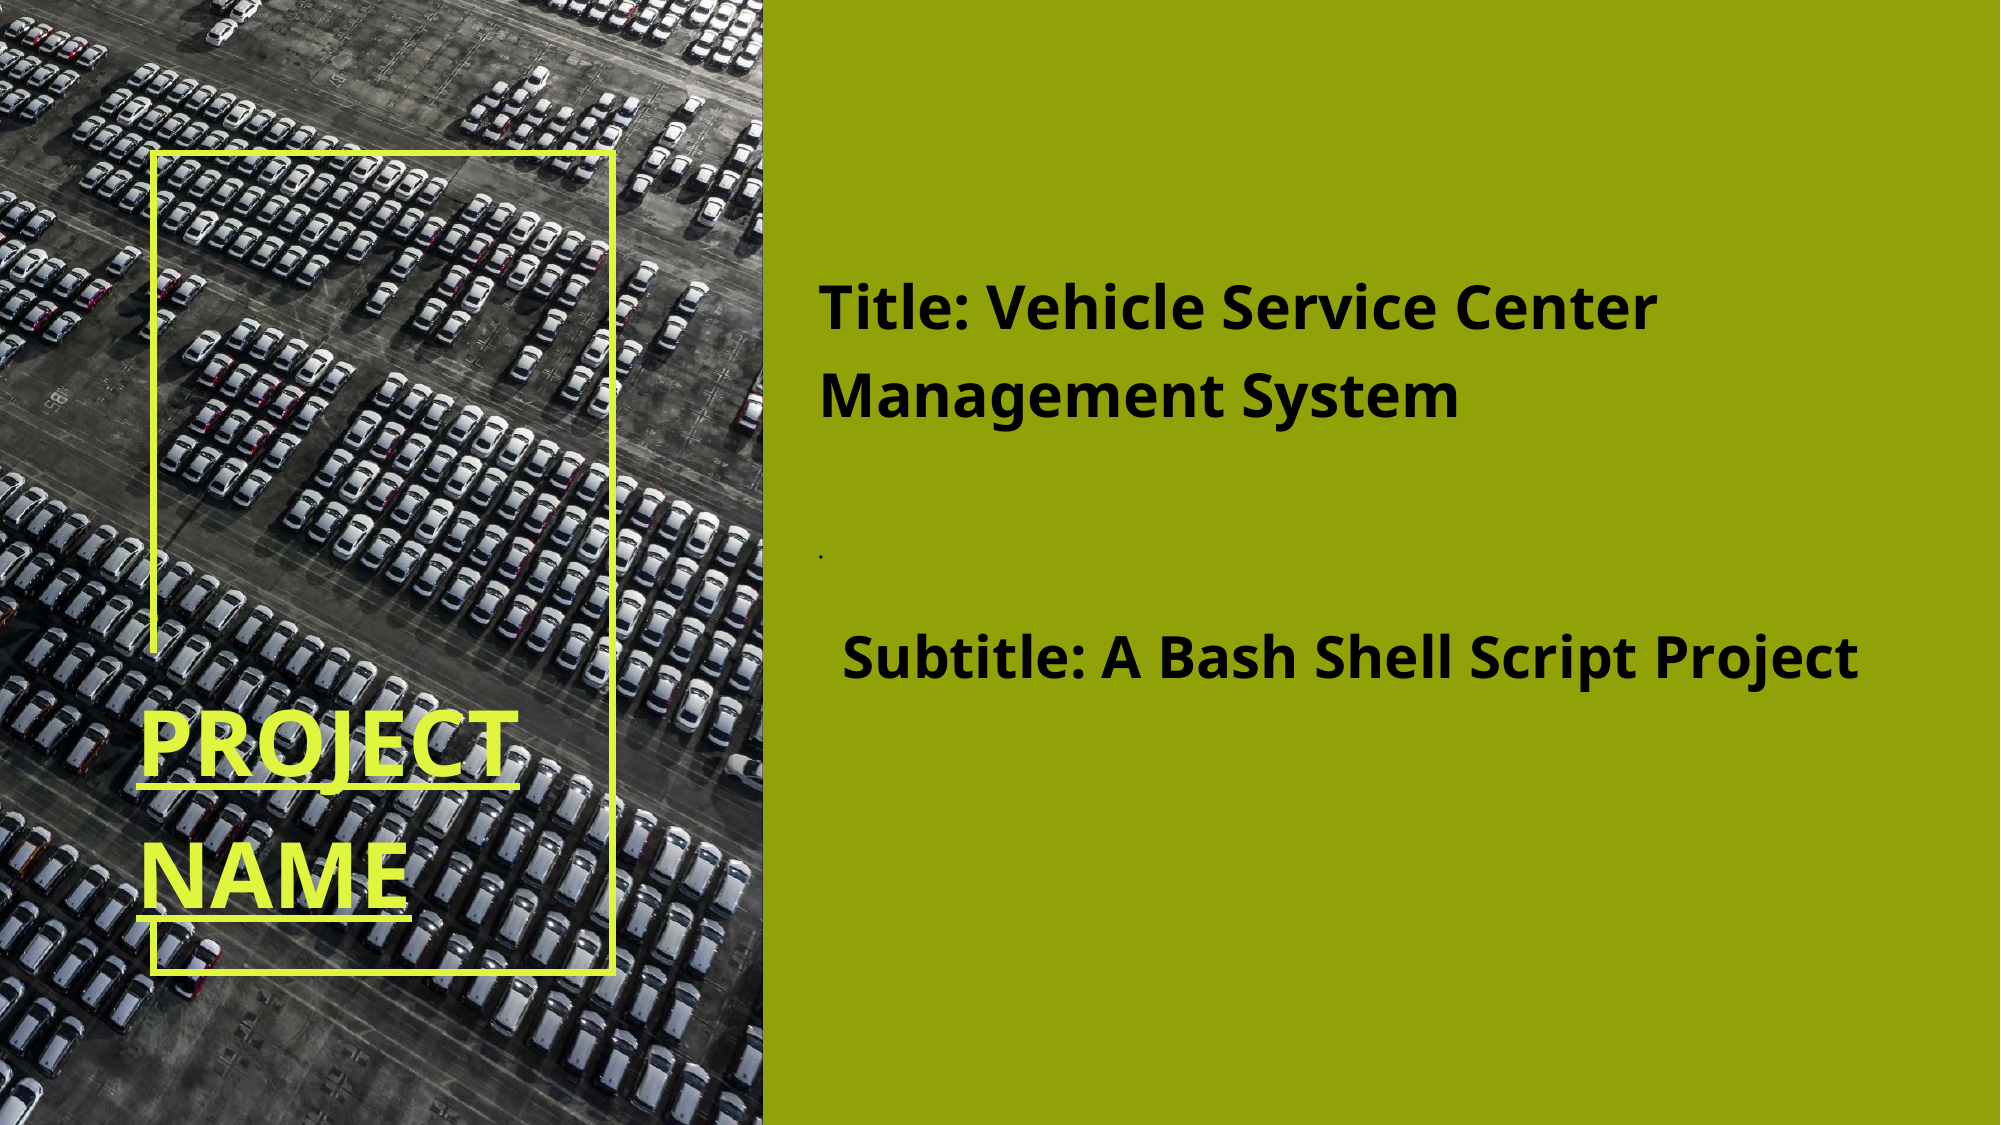

Title: Vehicle Service Center Management System
Subtitle: A Bash Shell Script Project
PROJECT NAME